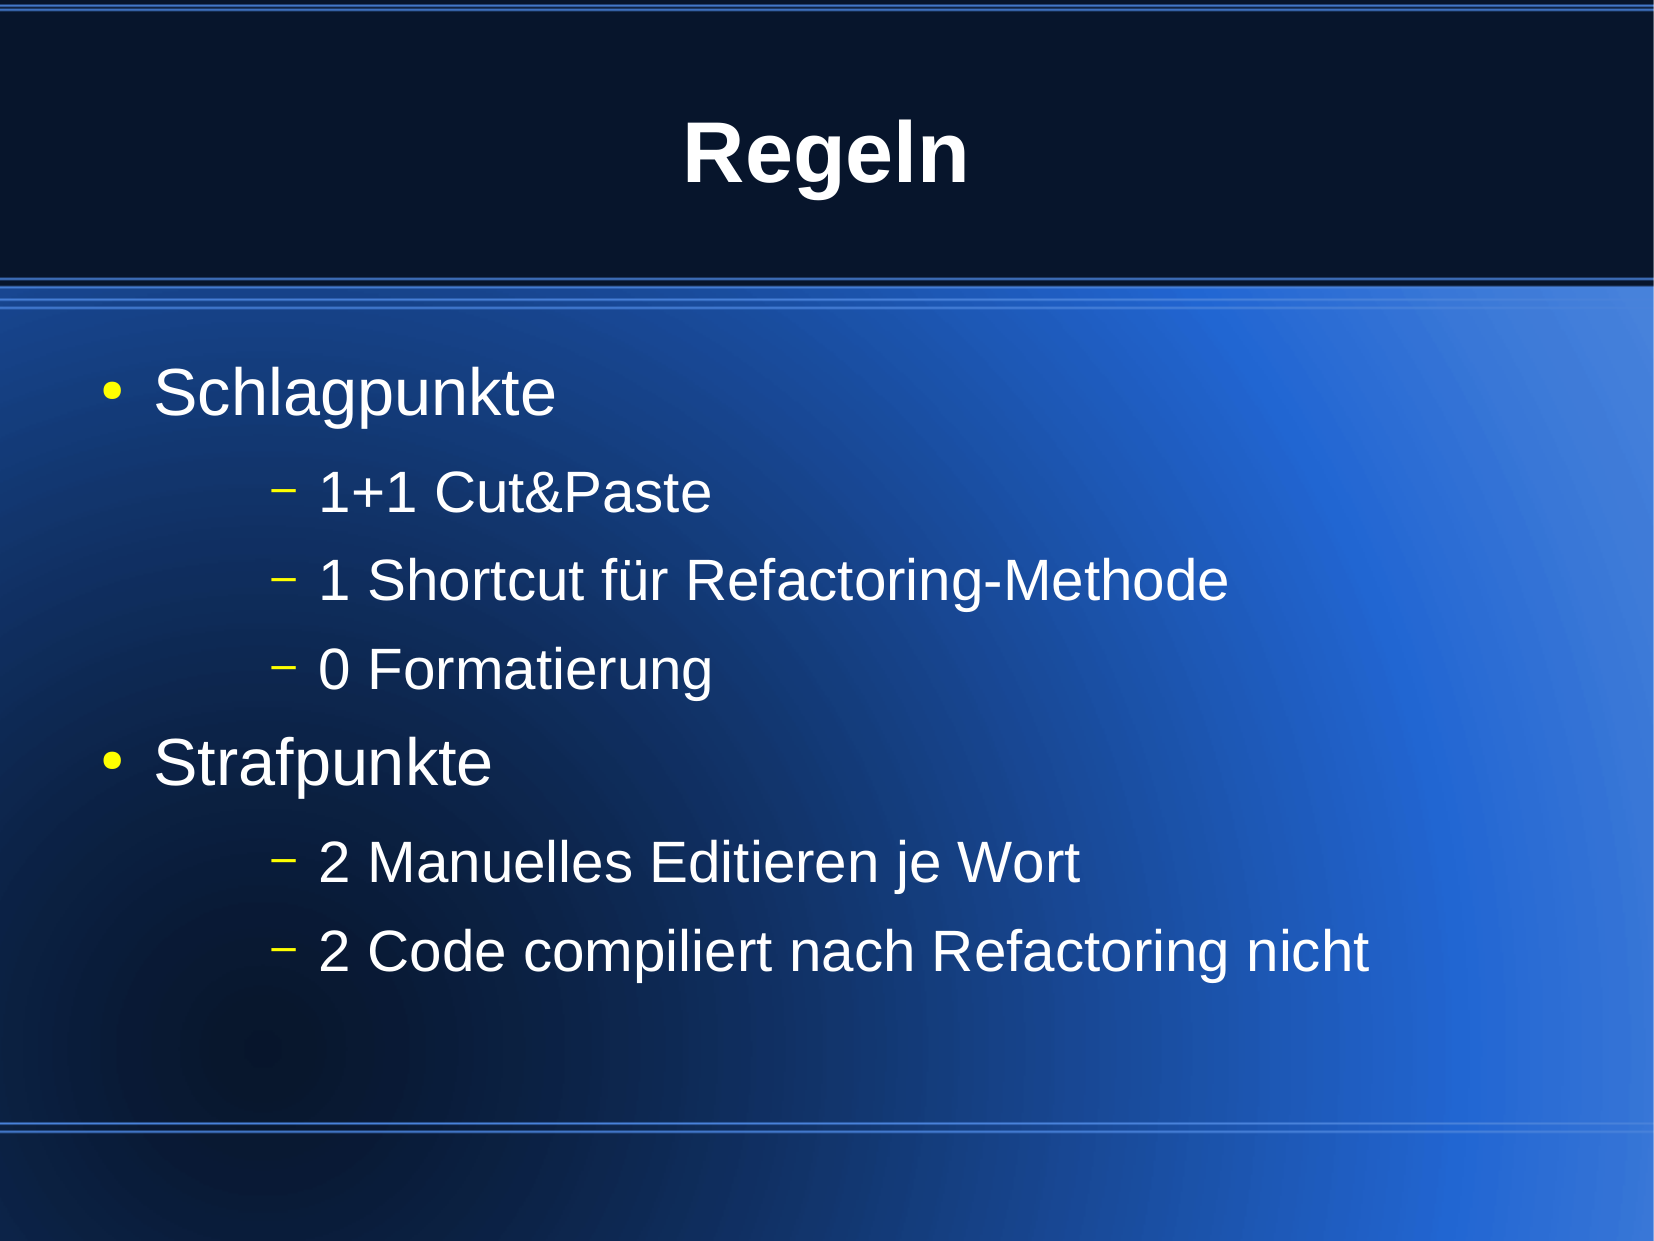

# Regeln
Schlagpunkte
1+1 Cut&Paste
1 Shortcut für Refactoring-Methode
0 Formatierung
Strafpunkte
2 Manuelles Editieren je Wort
2 Code compiliert nach Refactoring nicht